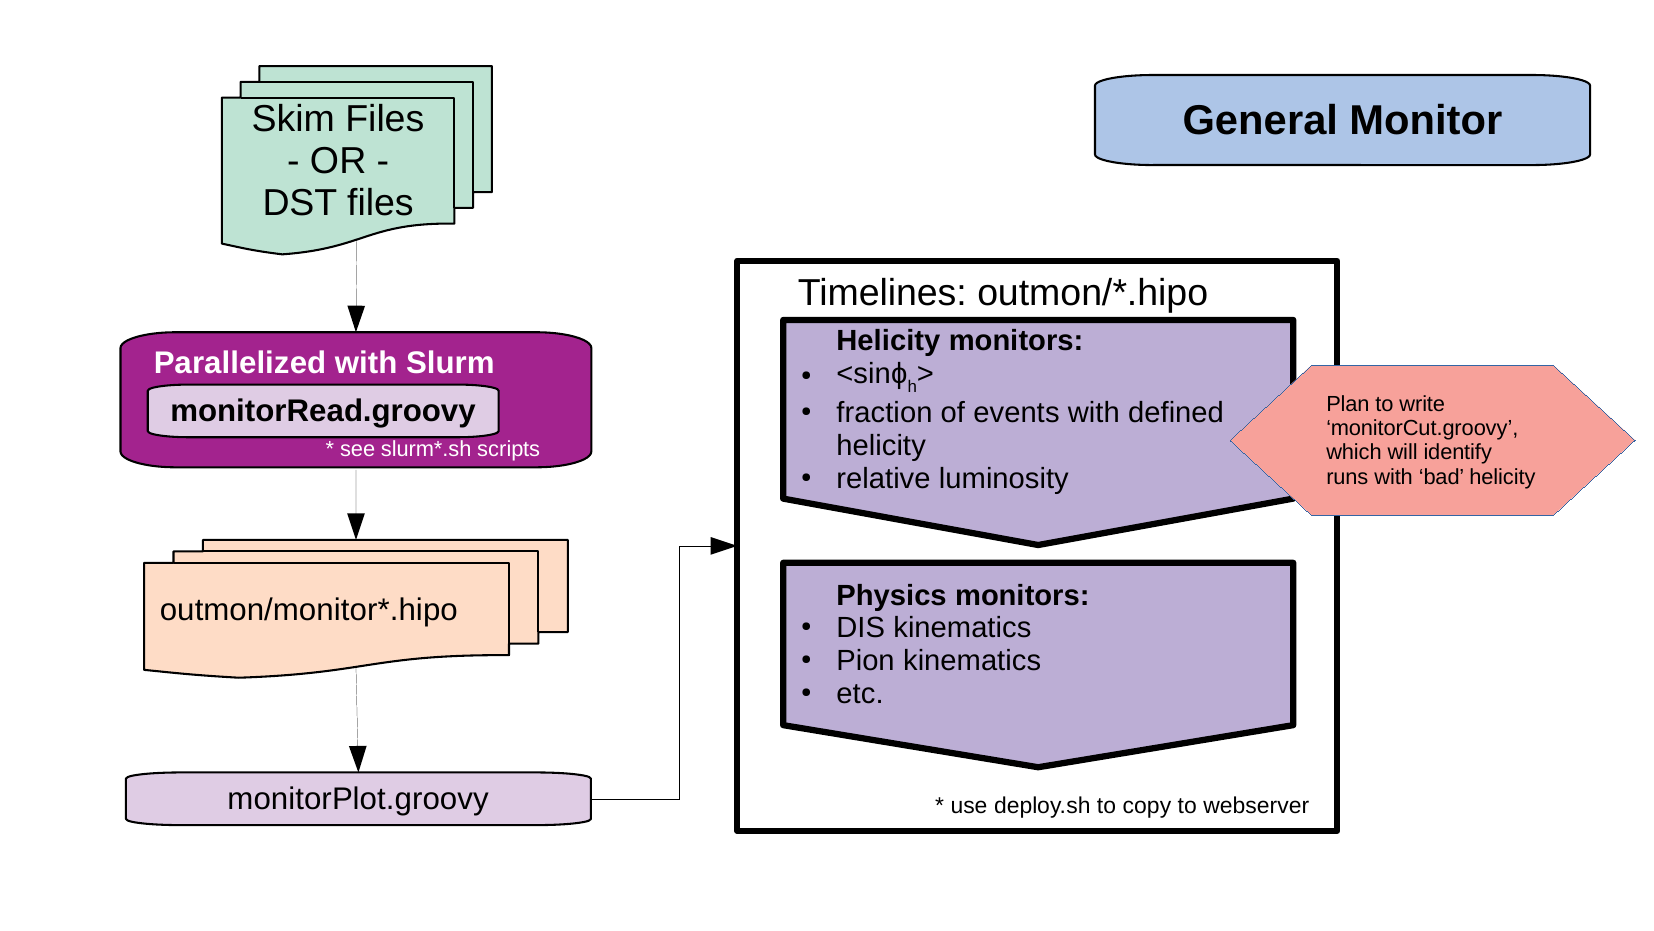

Skim Files
- OR -
DST files
General Monitor
Timelines: outmon/*.hipo
Helicity monitors:
<sinϕh>
fraction of events with defined helicity
relative luminosity
Physics monitors:
DIS kinematics
Pion kinematics
etc.
* use deploy.sh to copy to webserver
Parallelized with Slurm
monitorRead.groovy
* see slurm*.sh scripts
Plan to write ‘monitorCut.groovy’, which will identify runs with ‘bad’ helicity
outmon/monitor*.hipo
monitorPlot.groovy